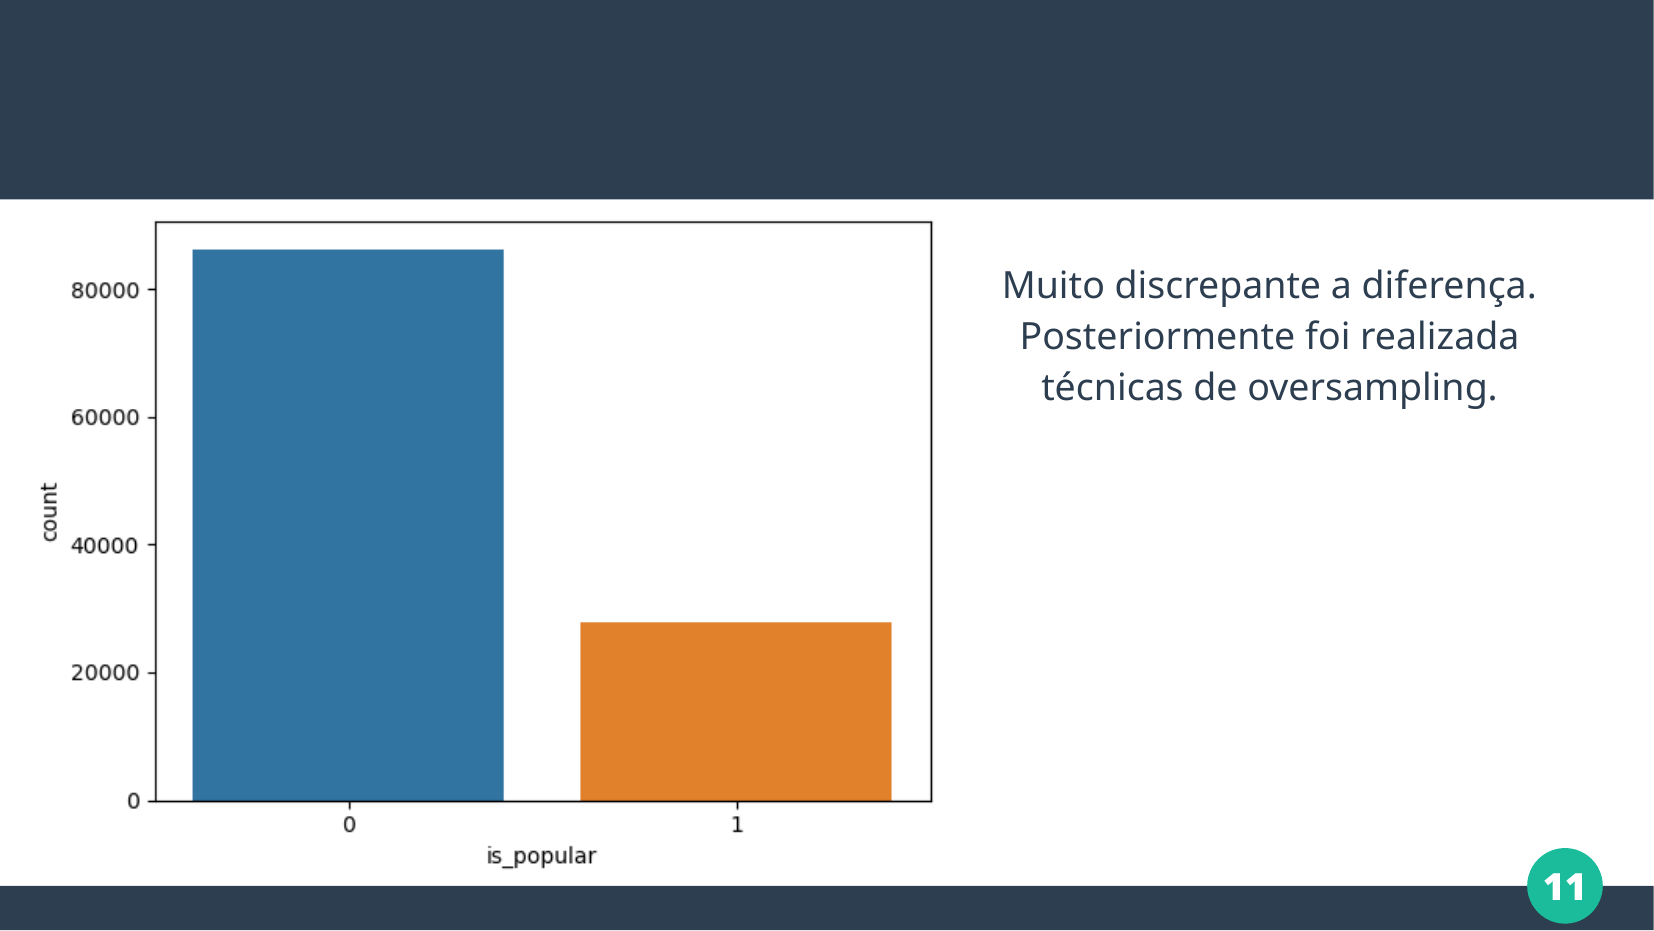

Muito discrepante a diferença.
Posteriormente foi realizada técnicas de oversampling.